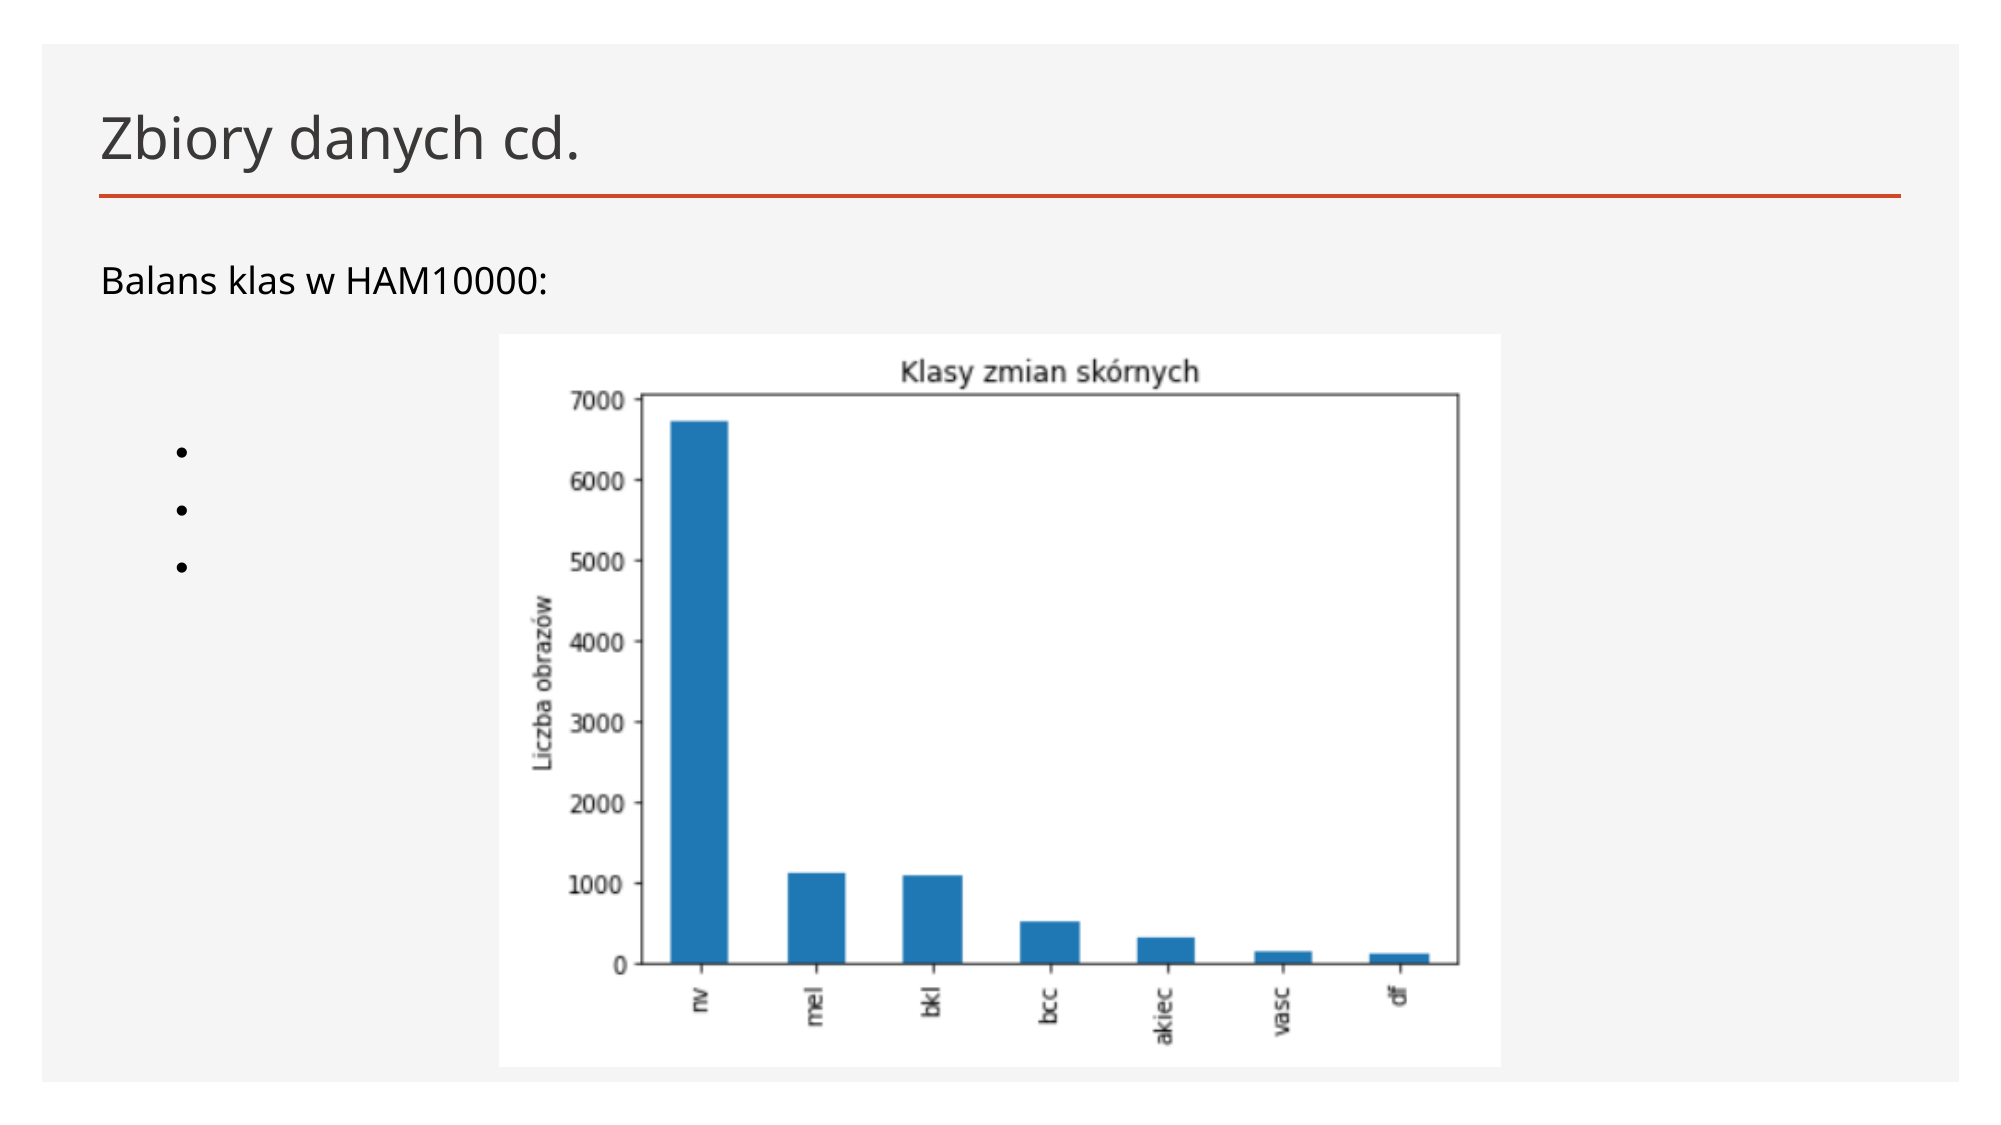

# Zbiory danych cd.
Balans klas w HAM10000: